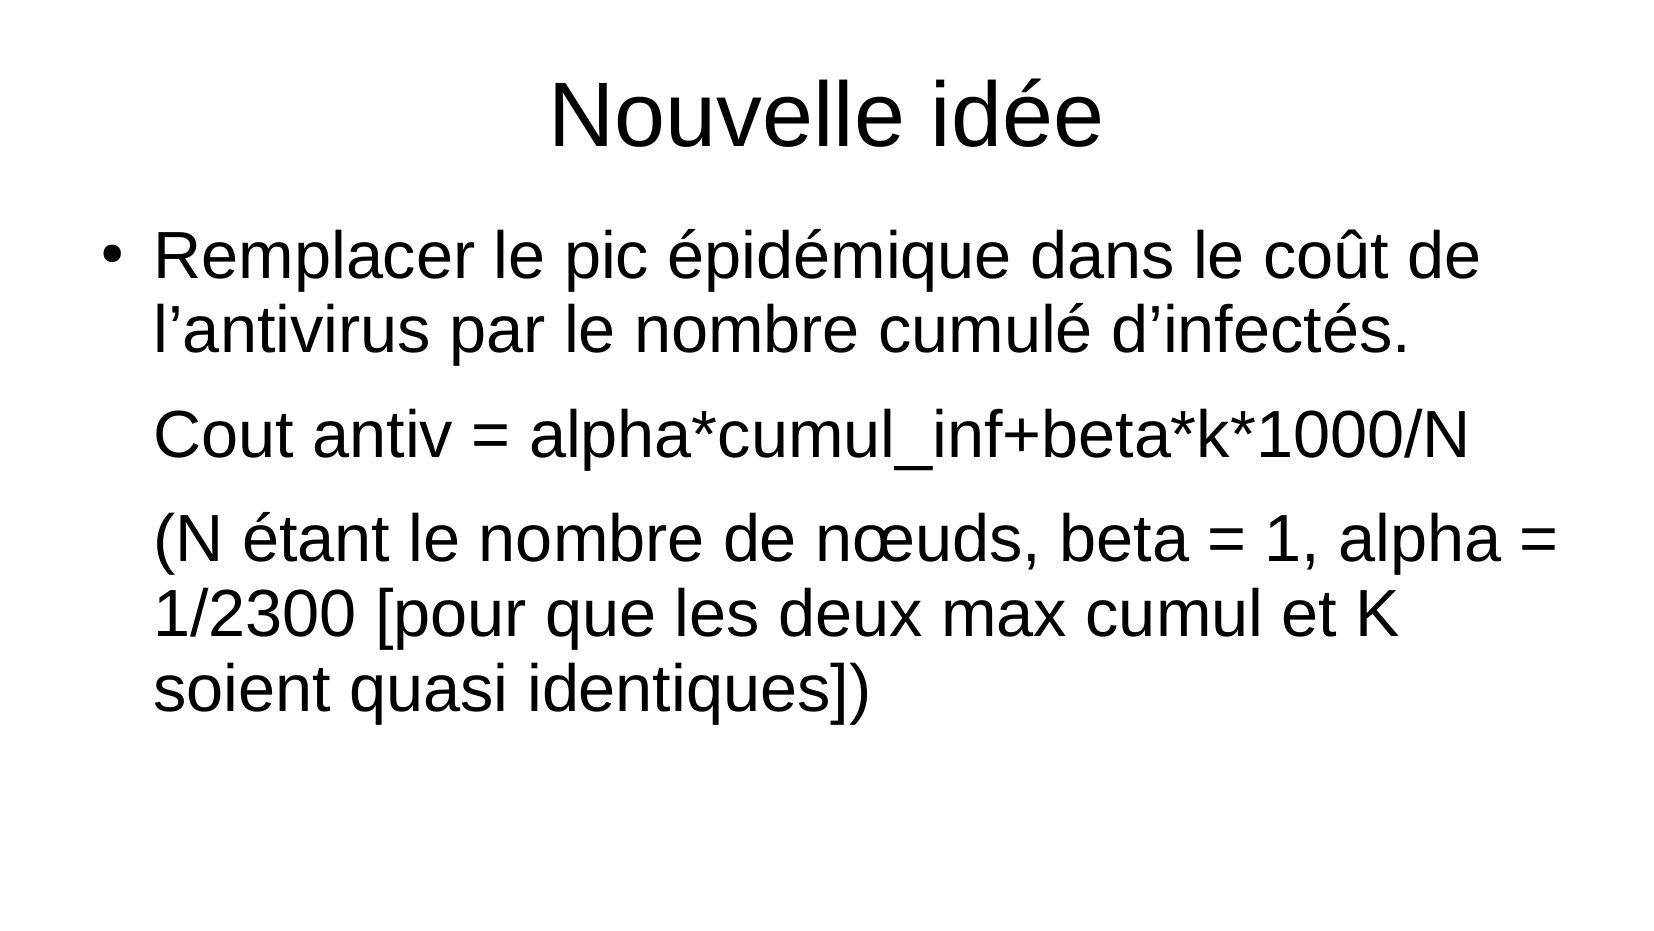

# Nouvelle idée
Remplacer le pic épidémique dans le coût de l’antivirus par le nombre cumulé d’infectés.
Cout antiv = alpha*cumul_inf+beta*k*1000/N
(N étant le nombre de nœuds, beta = 1, alpha = 1/2300 [pour que les deux max cumul et K soient quasi identiques])